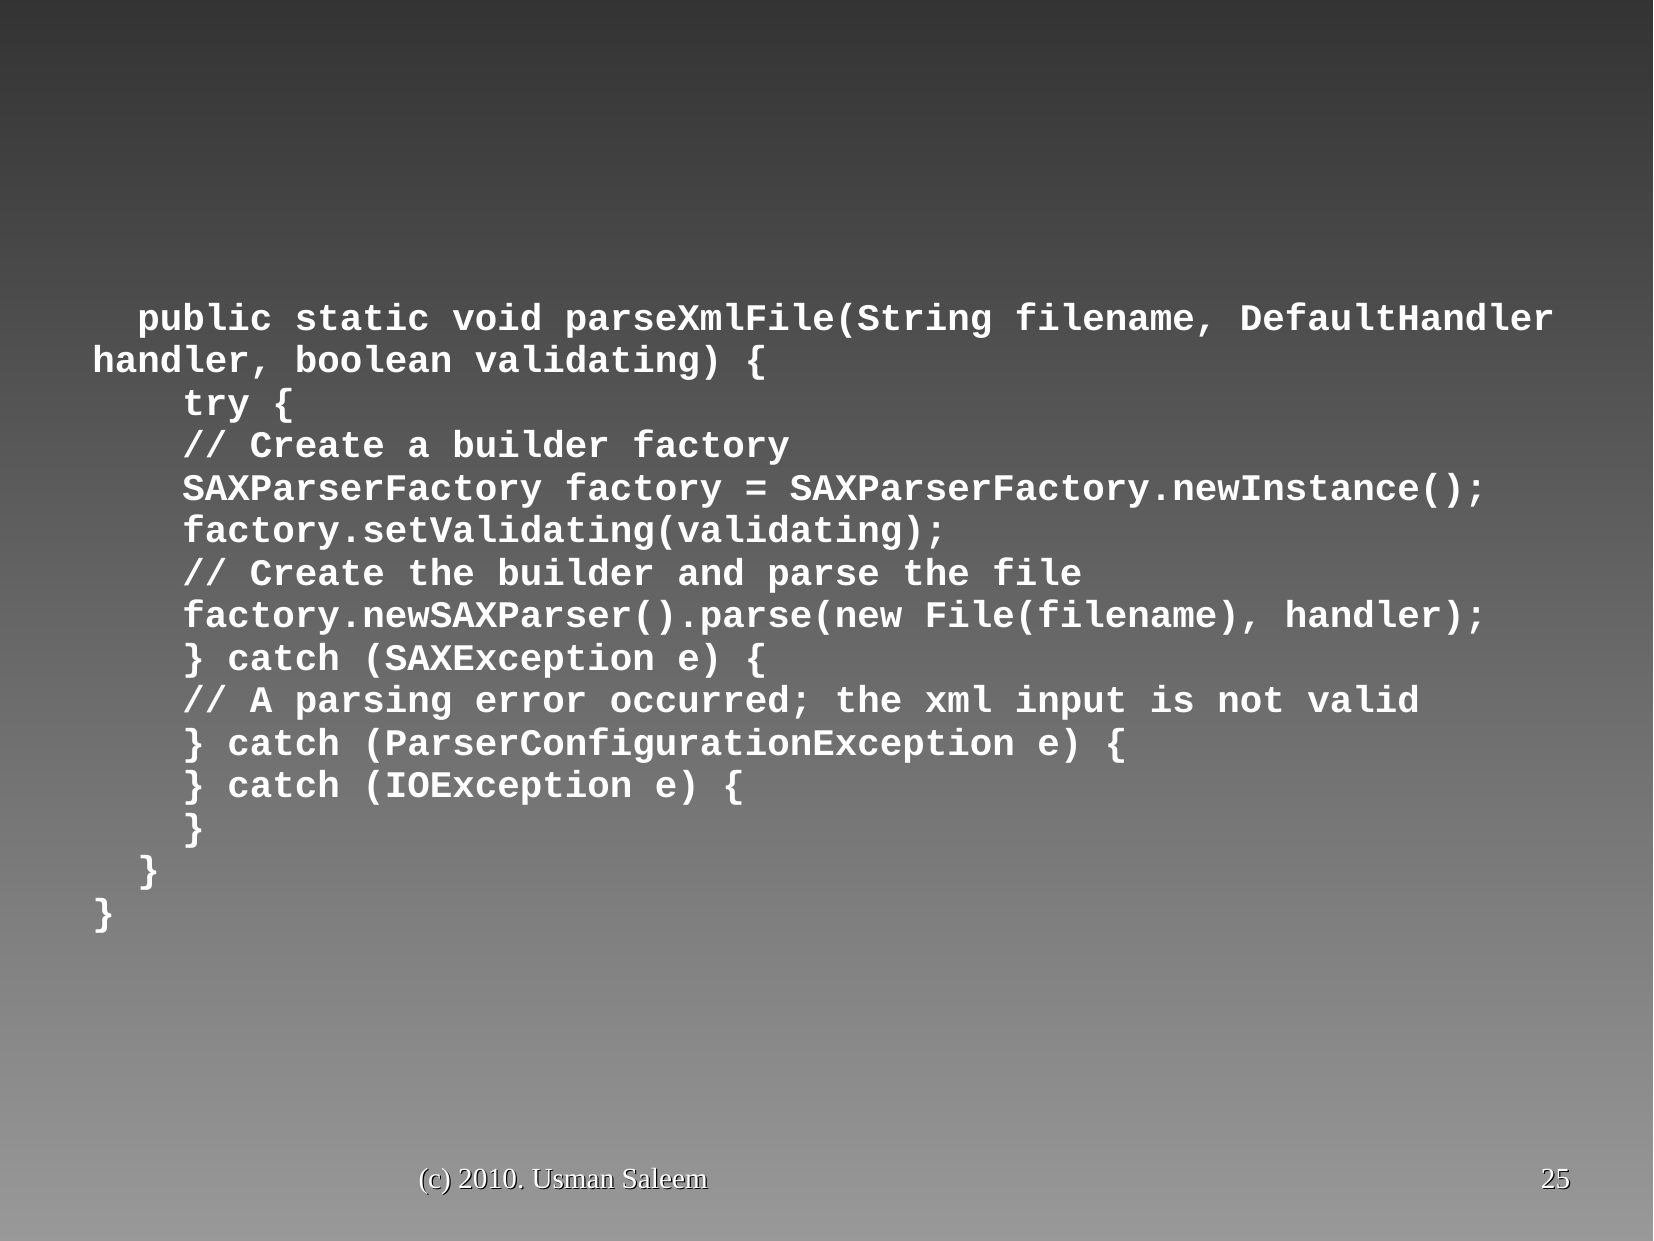

public static void parseXmlFile(String filename, DefaultHandler handler, boolean validating) {
 try {
 // Create a builder factory
 SAXParserFactory factory = SAXParserFactory.newInstance();
 factory.setValidating(validating);
 // Create the builder and parse the file
 factory.newSAXParser().parse(new File(filename), handler);
 } catch (SAXException e) {
 // A parsing error occurred; the xml input is not valid
 } catch (ParserConfigurationException e) {
 } catch (IOException e) {
 }
 }
}
(c) 2010. Usman Saleem
25